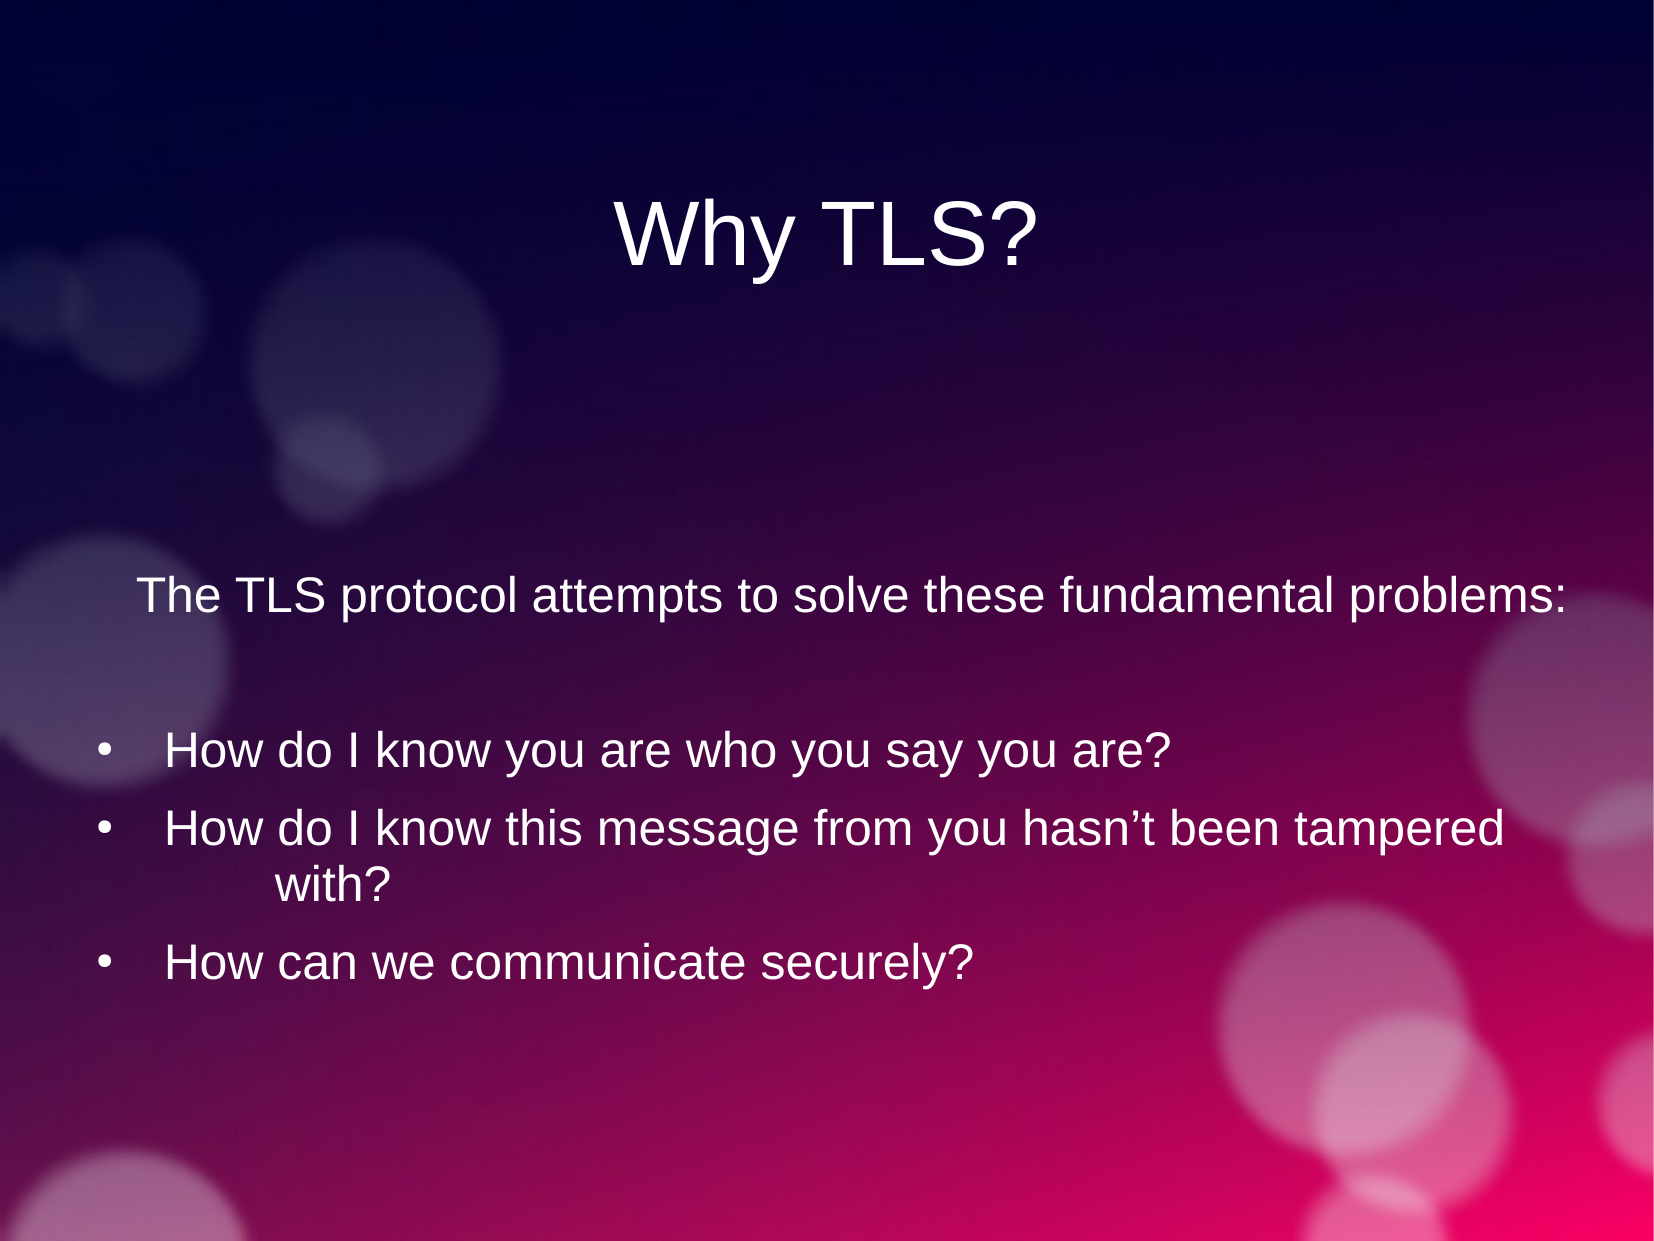

# Why TLS?
The TLS protocol attempts to solve these fundamental problems:
 How do I know you are who you say you are?
 How do I know this message from you hasn’t been tampered 											 with?
 How can we communicate securely?